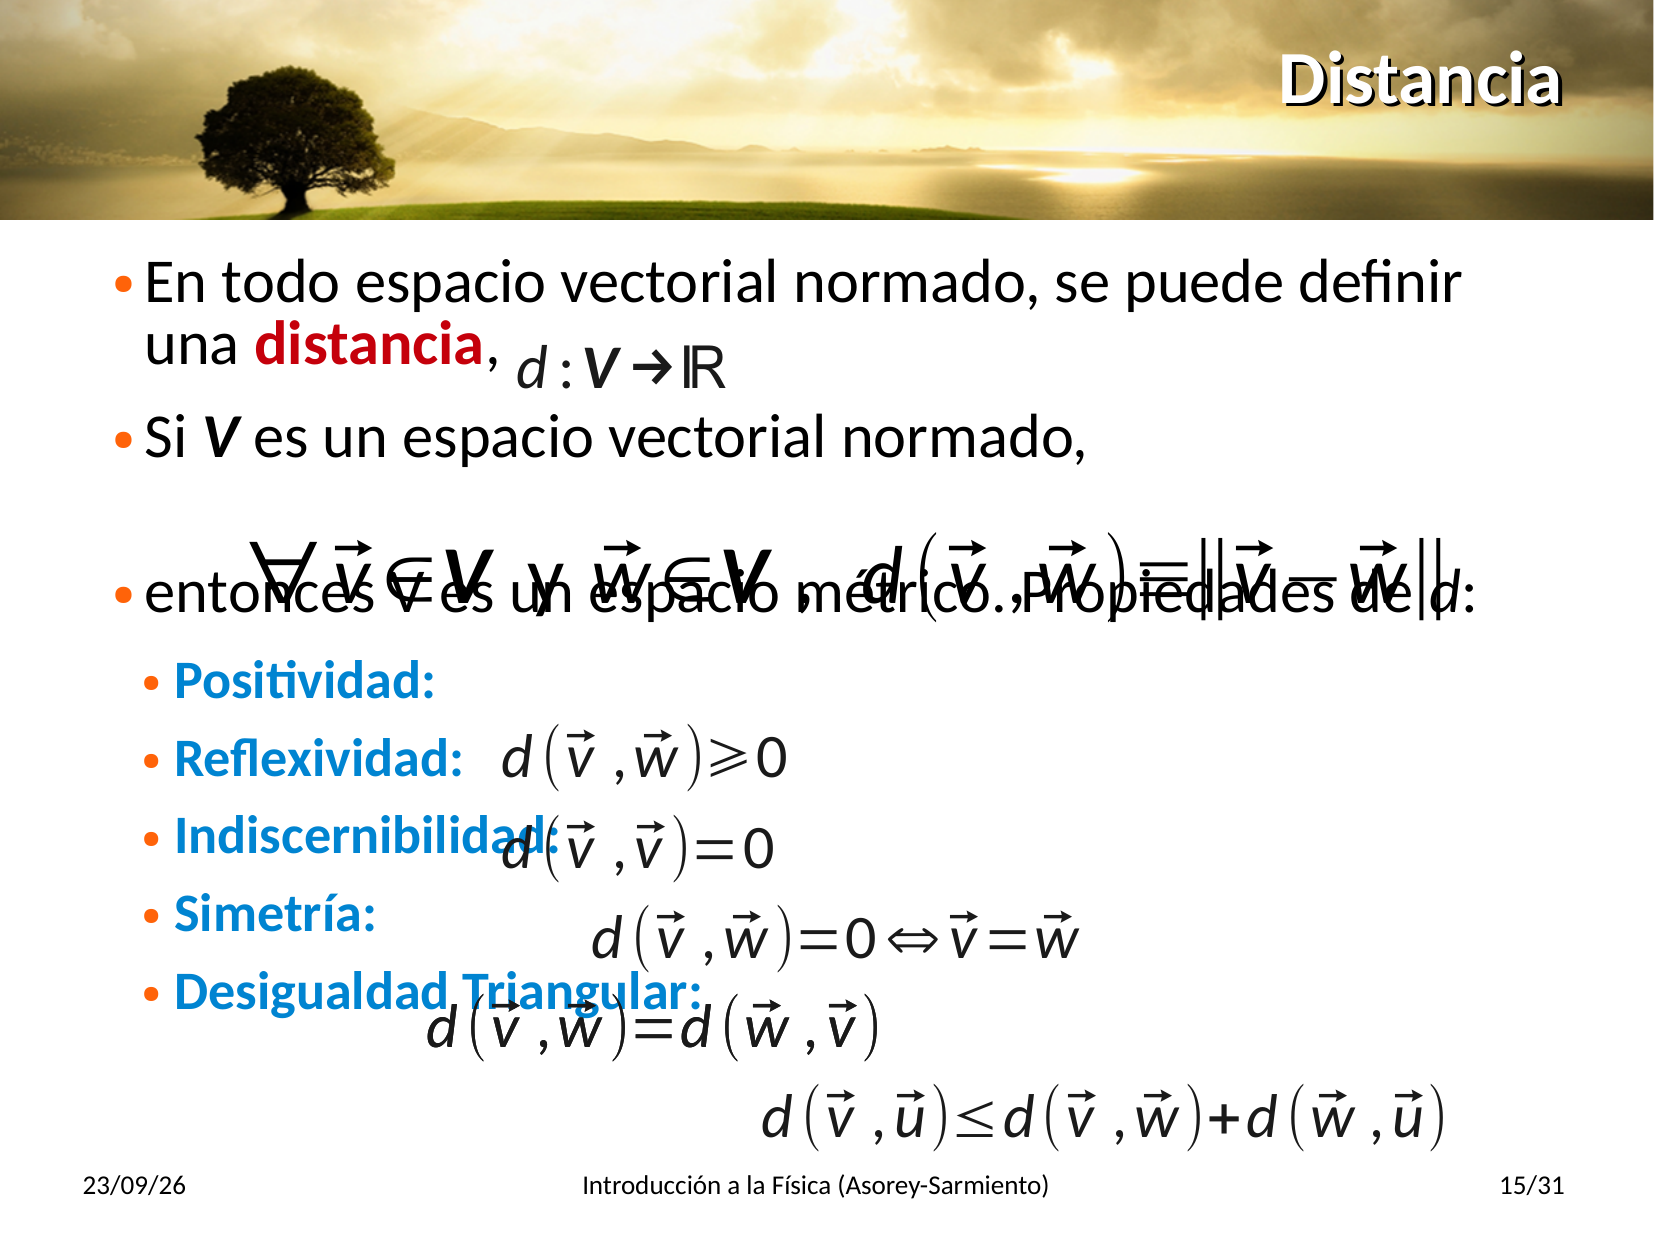

# Distancia
En todo espacio vectorial normado, se puede definir 	una distancia,
Si V es un espacio vectorial normado,
entonces V es un espacio métrico. Propiedades de d:
Positividad:
Reflexividad:
Indiscernibilidad:
Simetría:
Desigualdad Triangular:
Introducción a la Física (Asorey-Sarmiento)
15